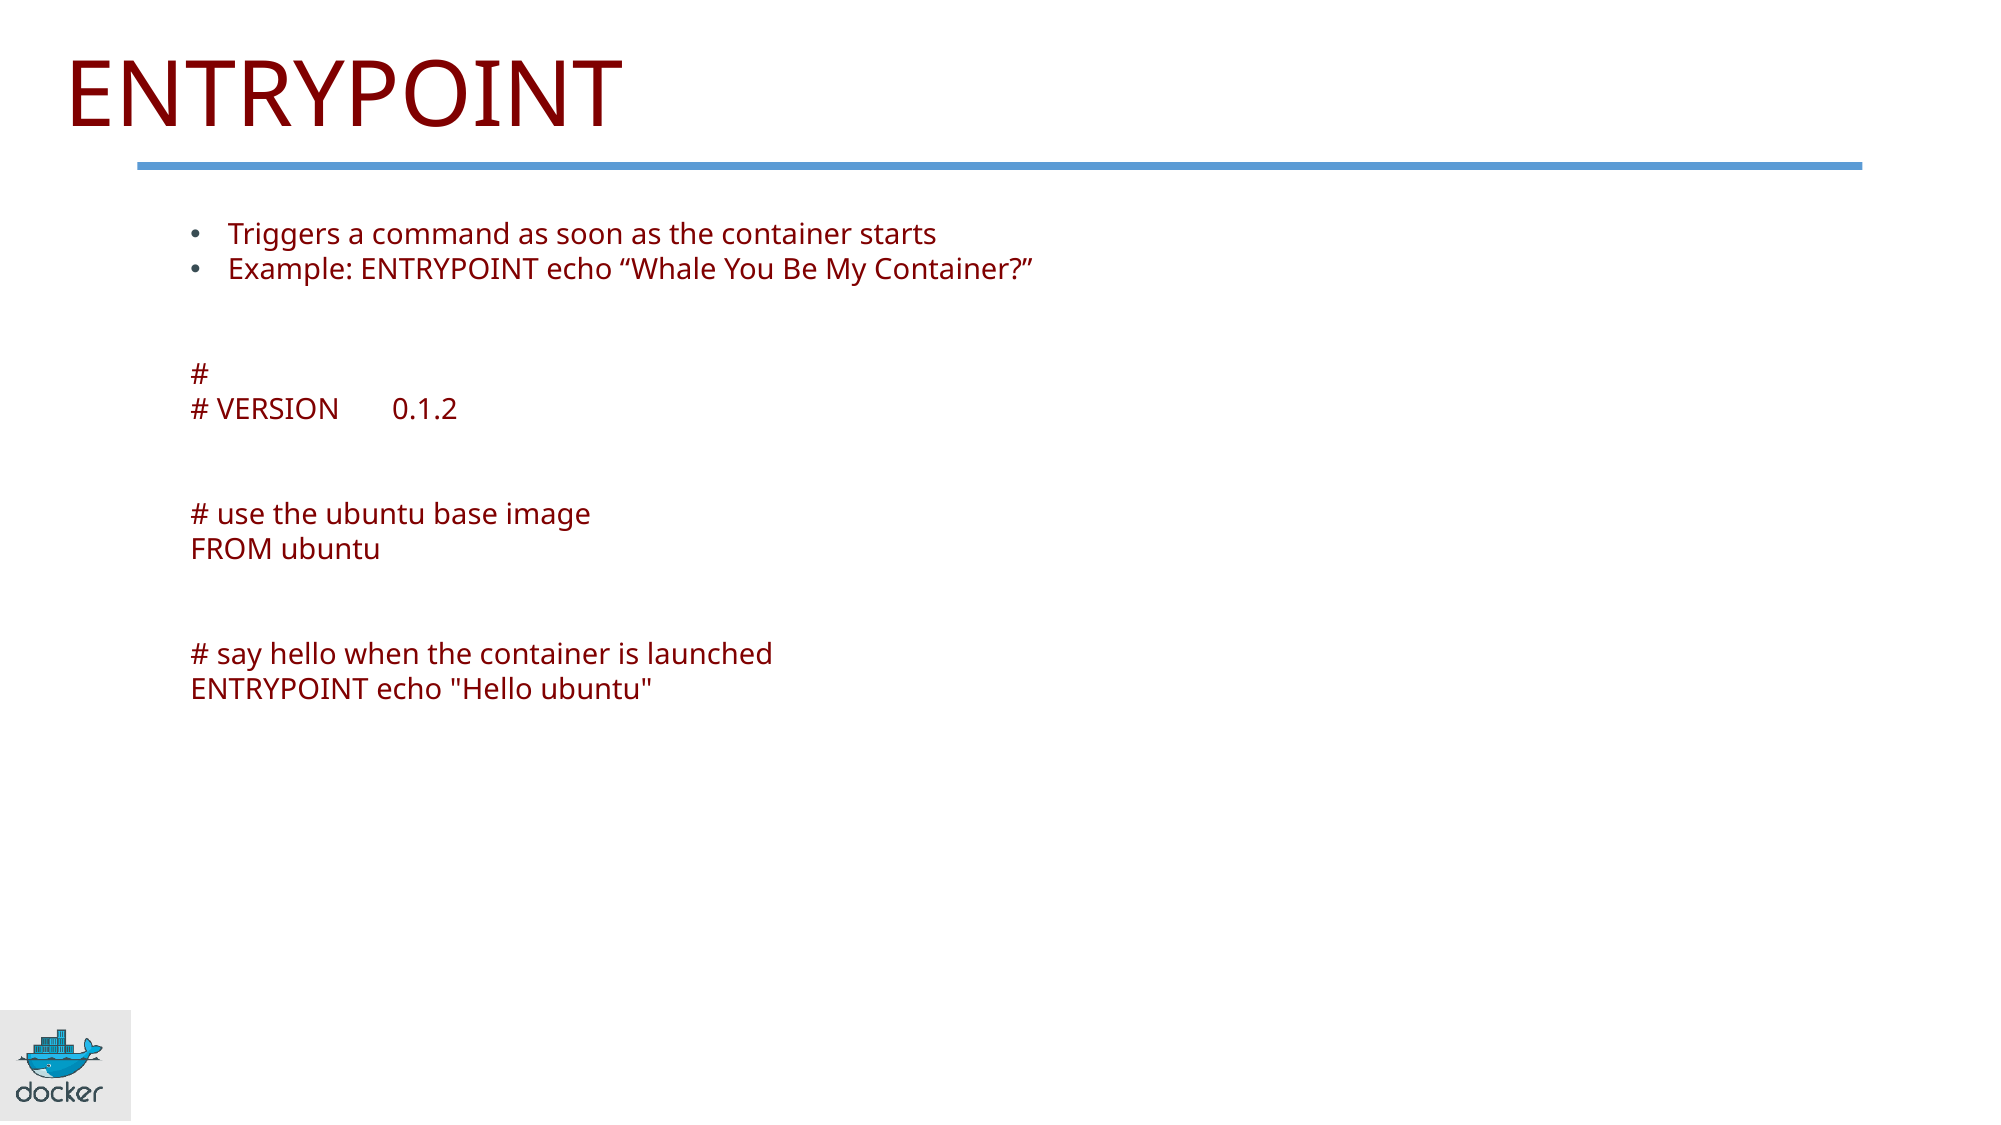

ENTRYPOINT
Triggers a command as soon as the container starts
Example: ENTRYPOINT echo “Whale You Be My Container?”
#
# VERSION 0.1.2
# use the ubuntu base image
FROM ubuntu
# say hello when the container is launched
ENTRYPOINT echo "Hello ubuntu"